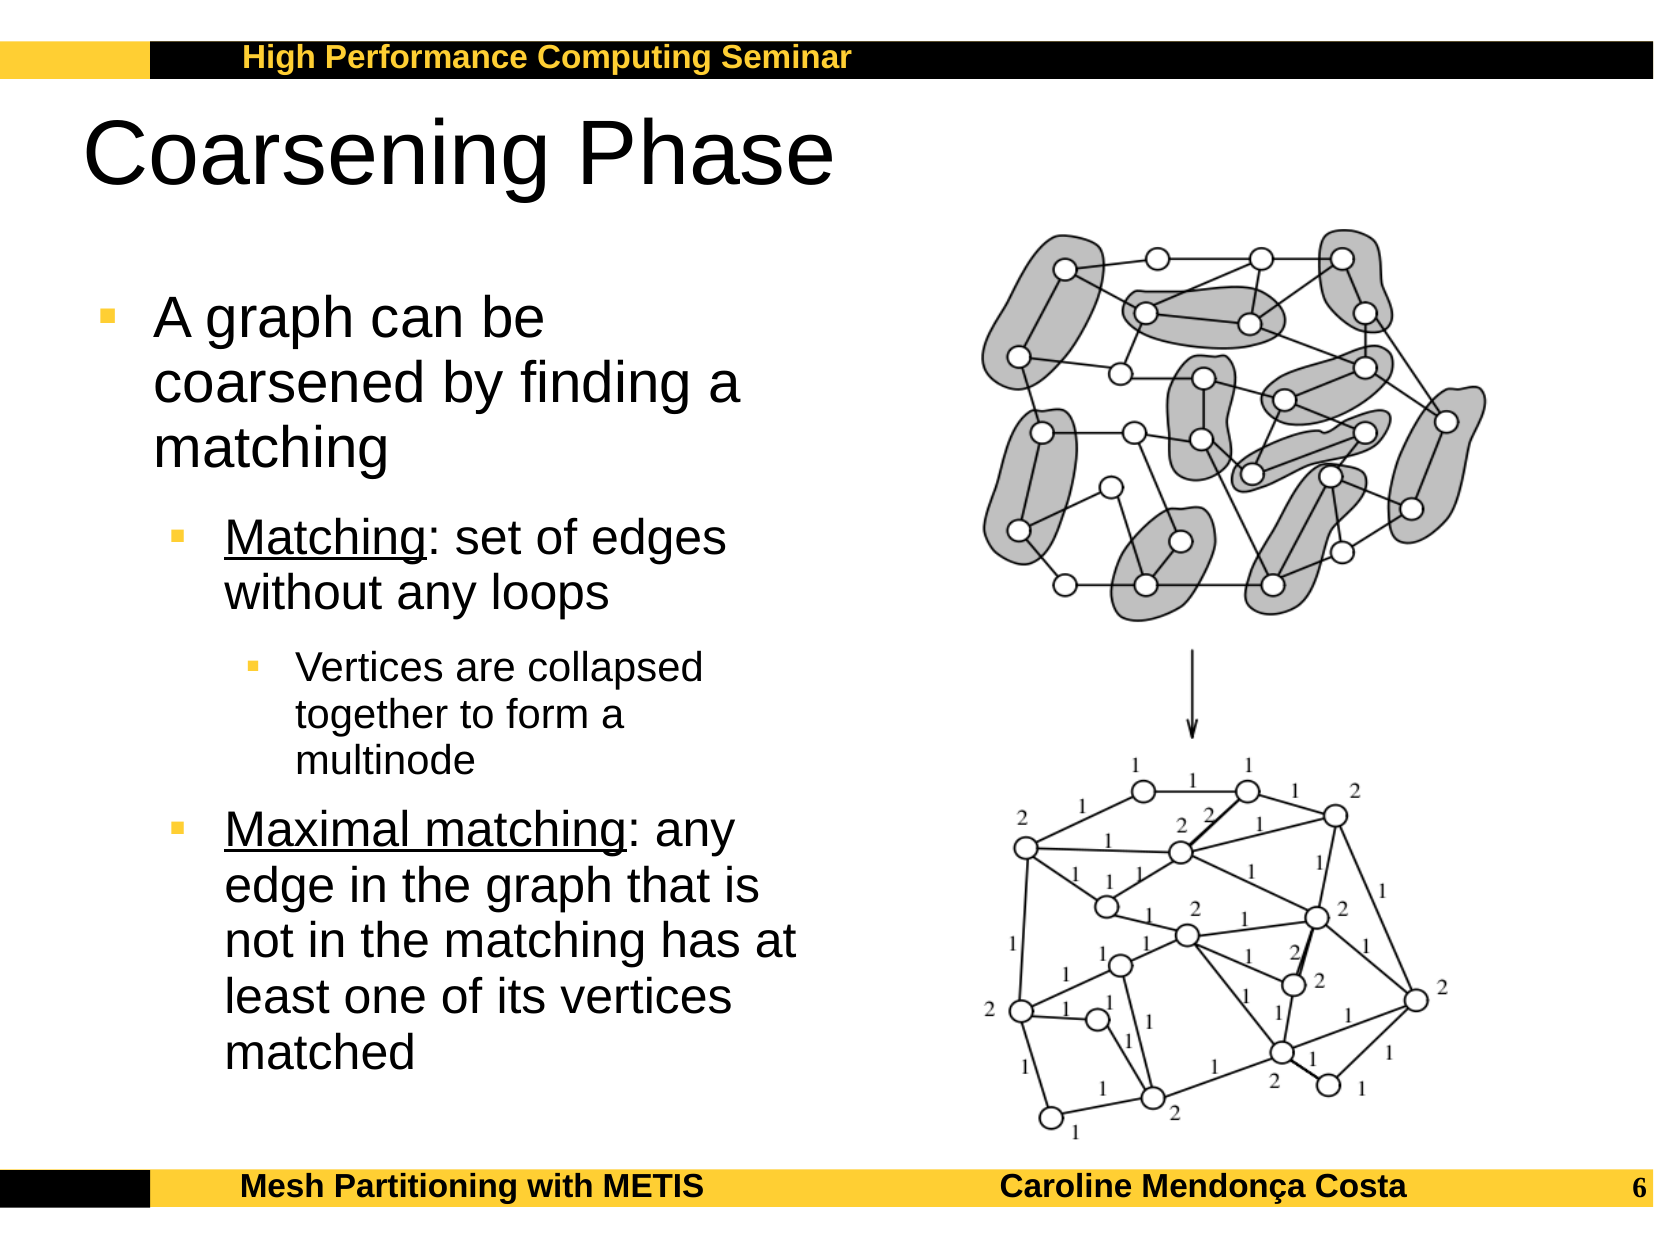

# Coarsening Phase
A graph can be coarsened by finding a matching
Matching: set of edges without any loops
Vertices are collapsed together to form a multinode
Maximal matching: any edge in the graph that is not in the matching has at least one of its vertices matched
6